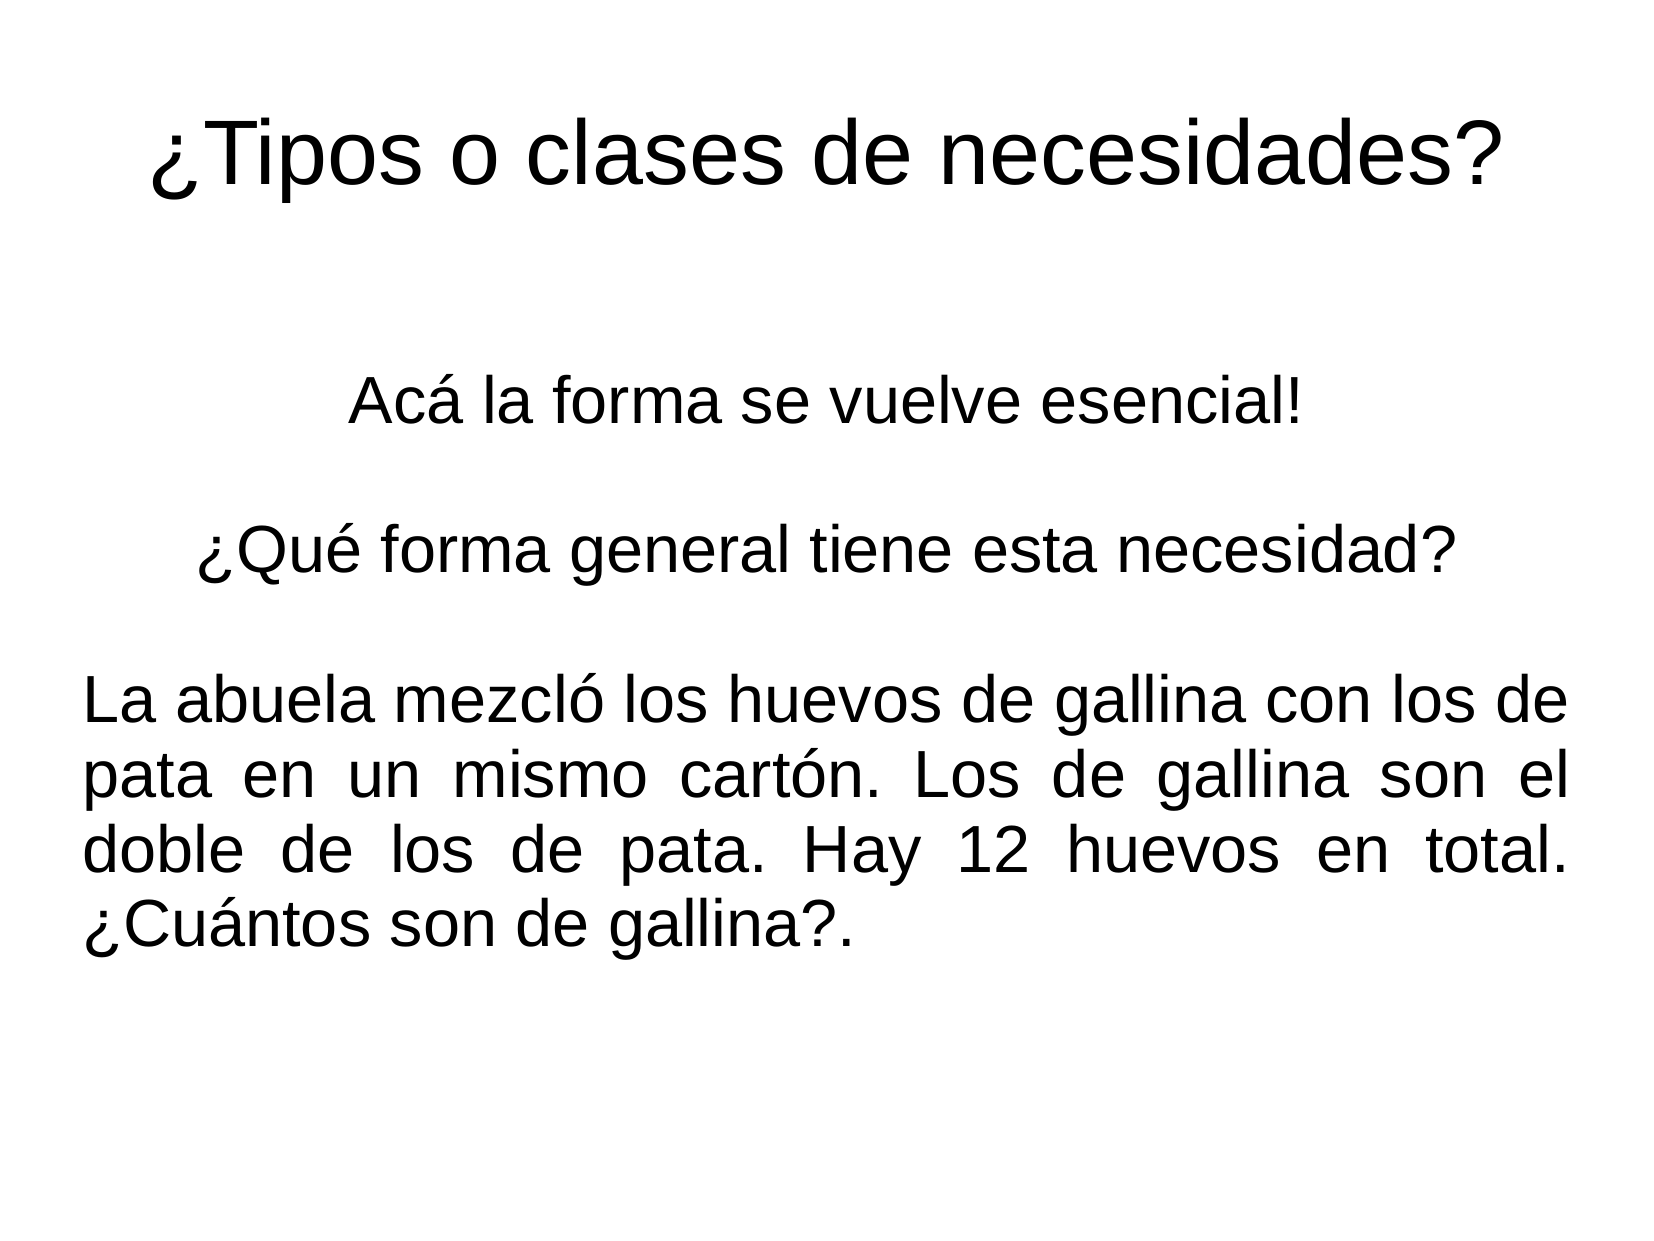

# ¿Tipos o clases de necesidades?
Acá la forma se vuelve esencial!
¿Qué forma general tiene esta necesidad?
La abuela mezcló los huevos de gallina con los de pata en un mismo cartón. Los de gallina son el doble de los de pata. Hay 12 huevos en total. ¿Cuántos son de gallina?.